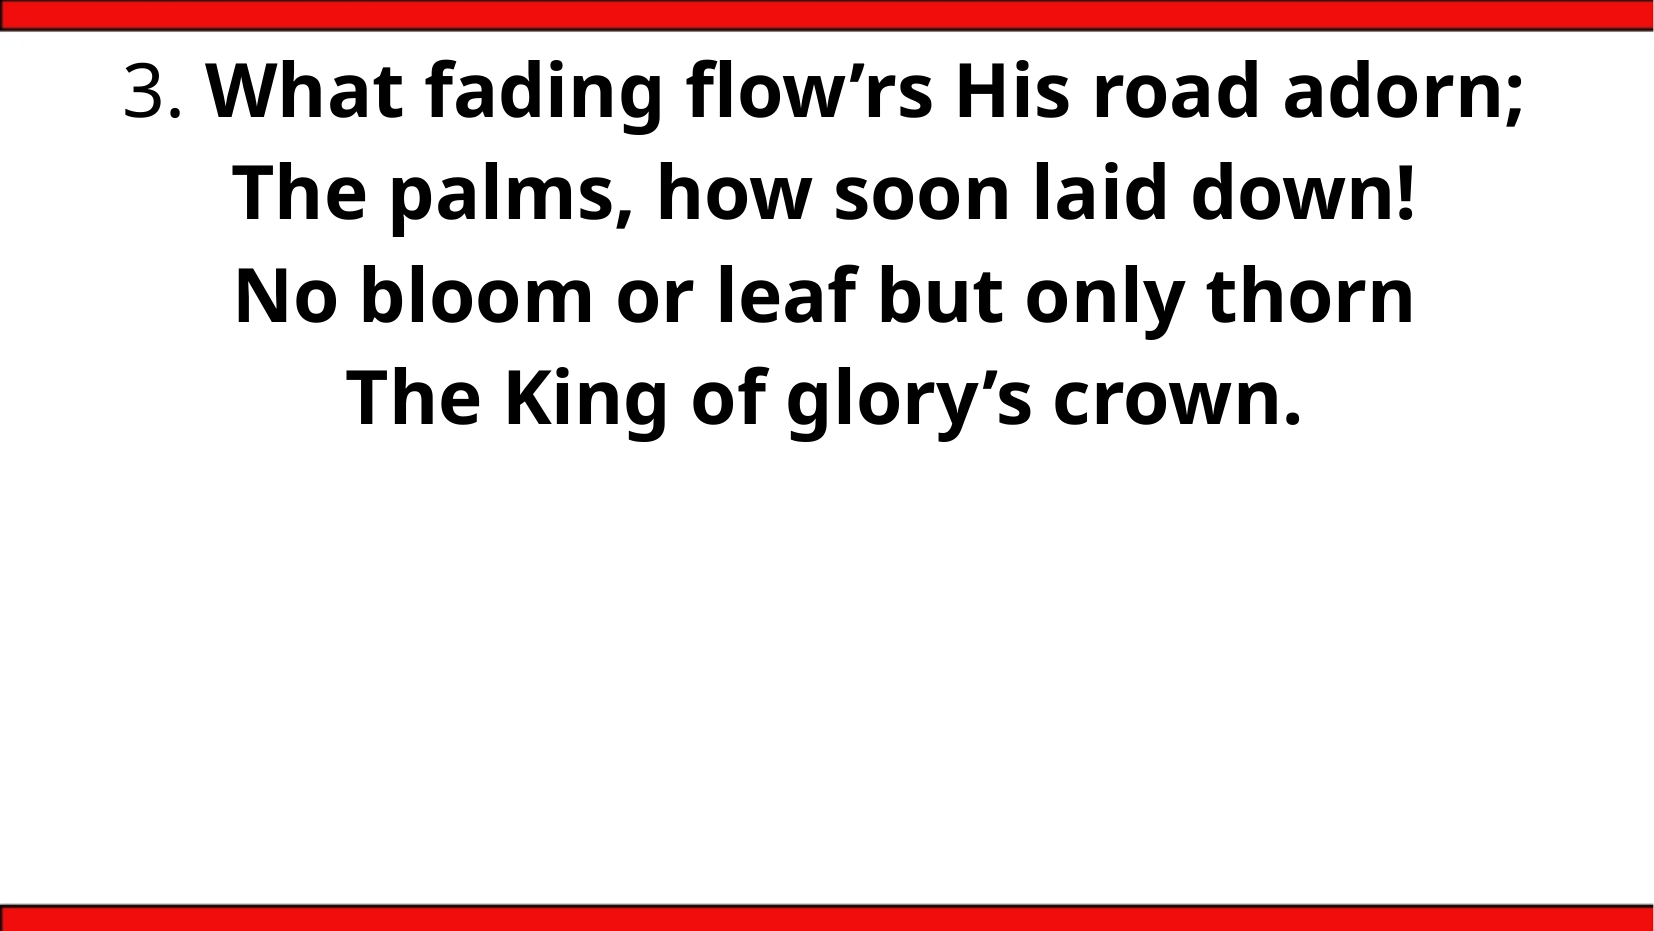

3. What fading flow’rs His road adorn;
The palms, how soon laid down!
No bloom or leaf but only thorn
The King of glory’s crown.